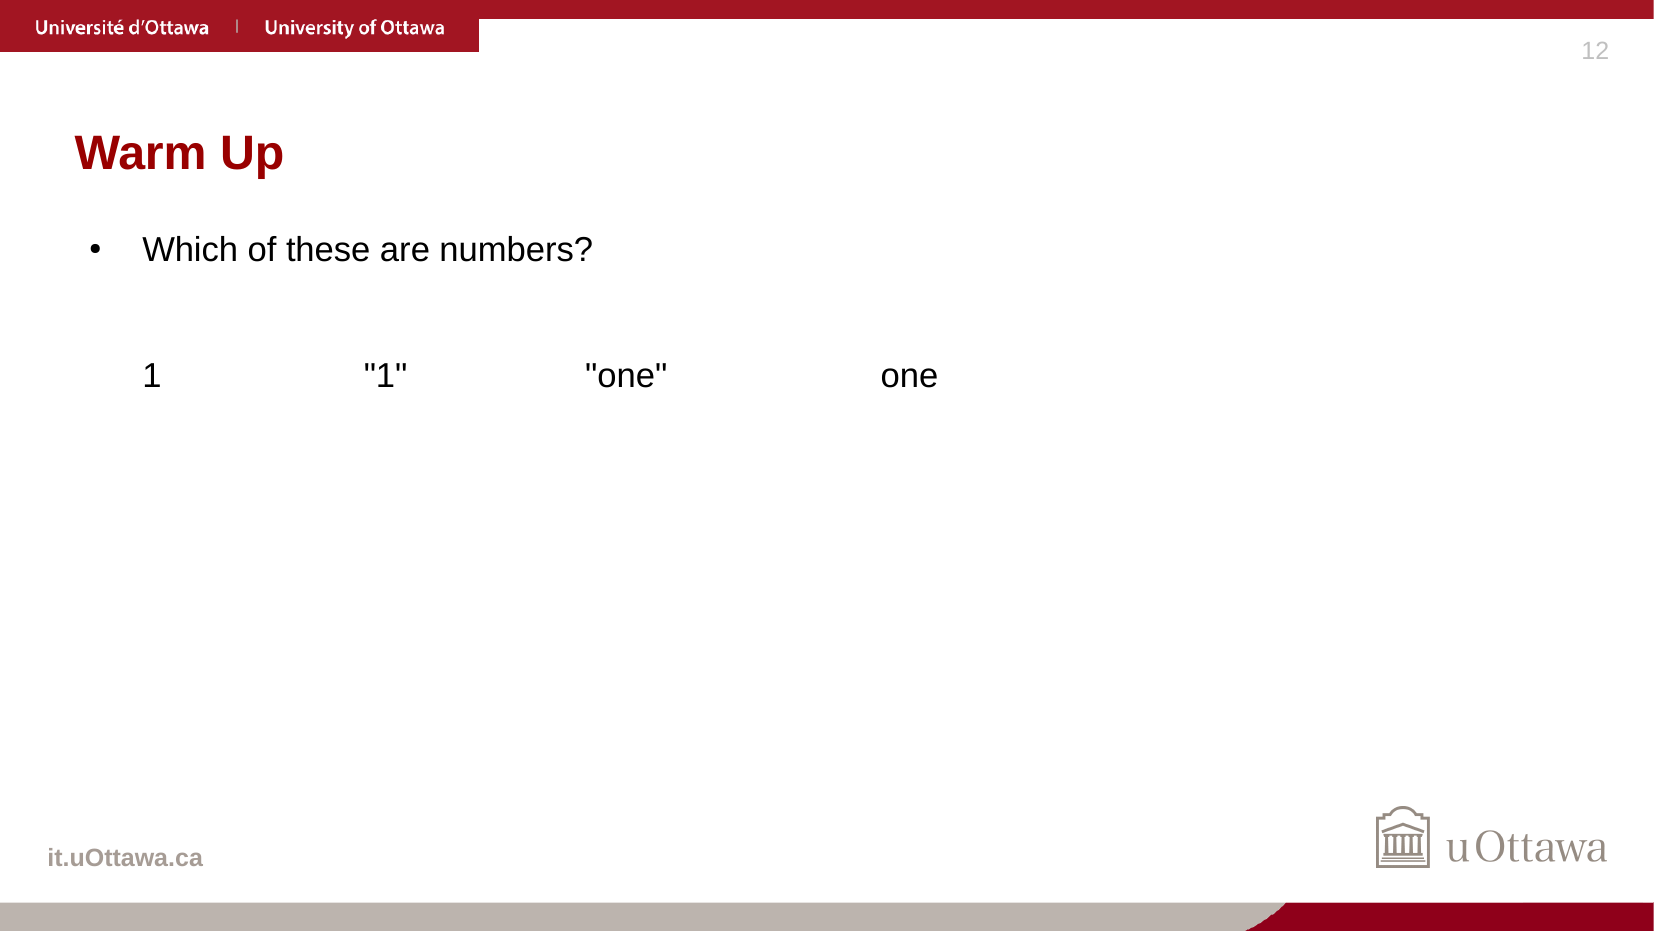

# Warm Up
Which of these are numbers?
1			"1"			"one"			one